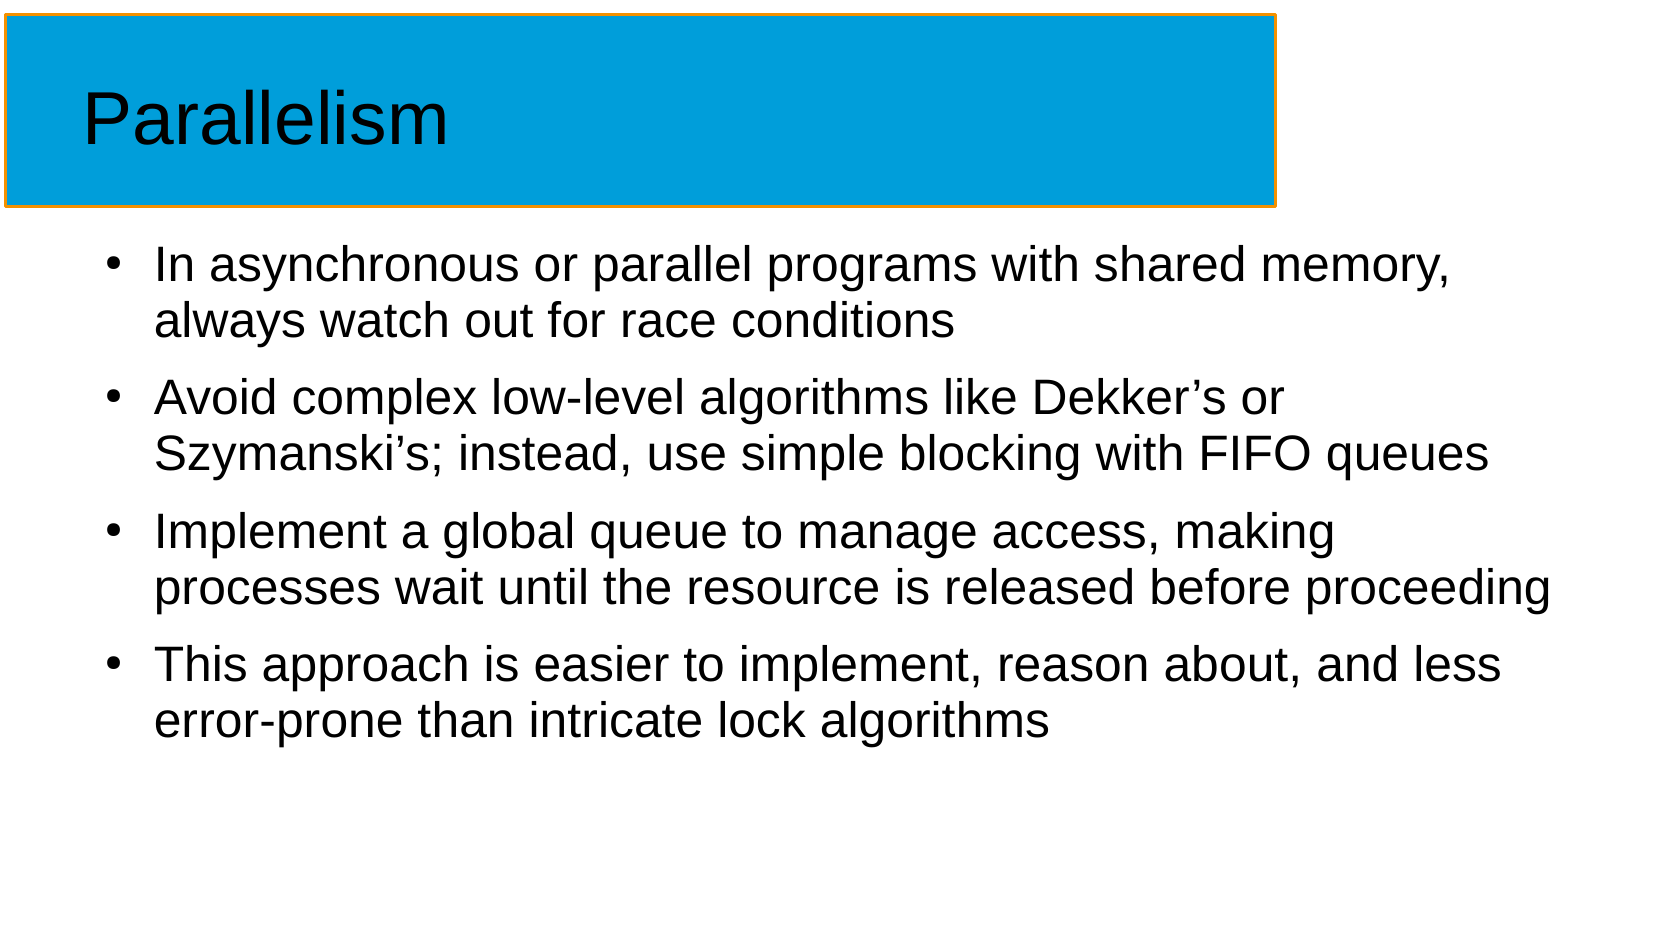

# Parallelism
In asynchronous or parallel programs with shared memory, always watch out for race conditions
Avoid complex low-level algorithms like Dekker’s or Szymanski’s; instead, use simple blocking with FIFO queues
Implement a global queue to manage access, making processes wait until the resource is released before proceeding
This approach is easier to implement, reason about, and less error-prone than intricate lock algorithms